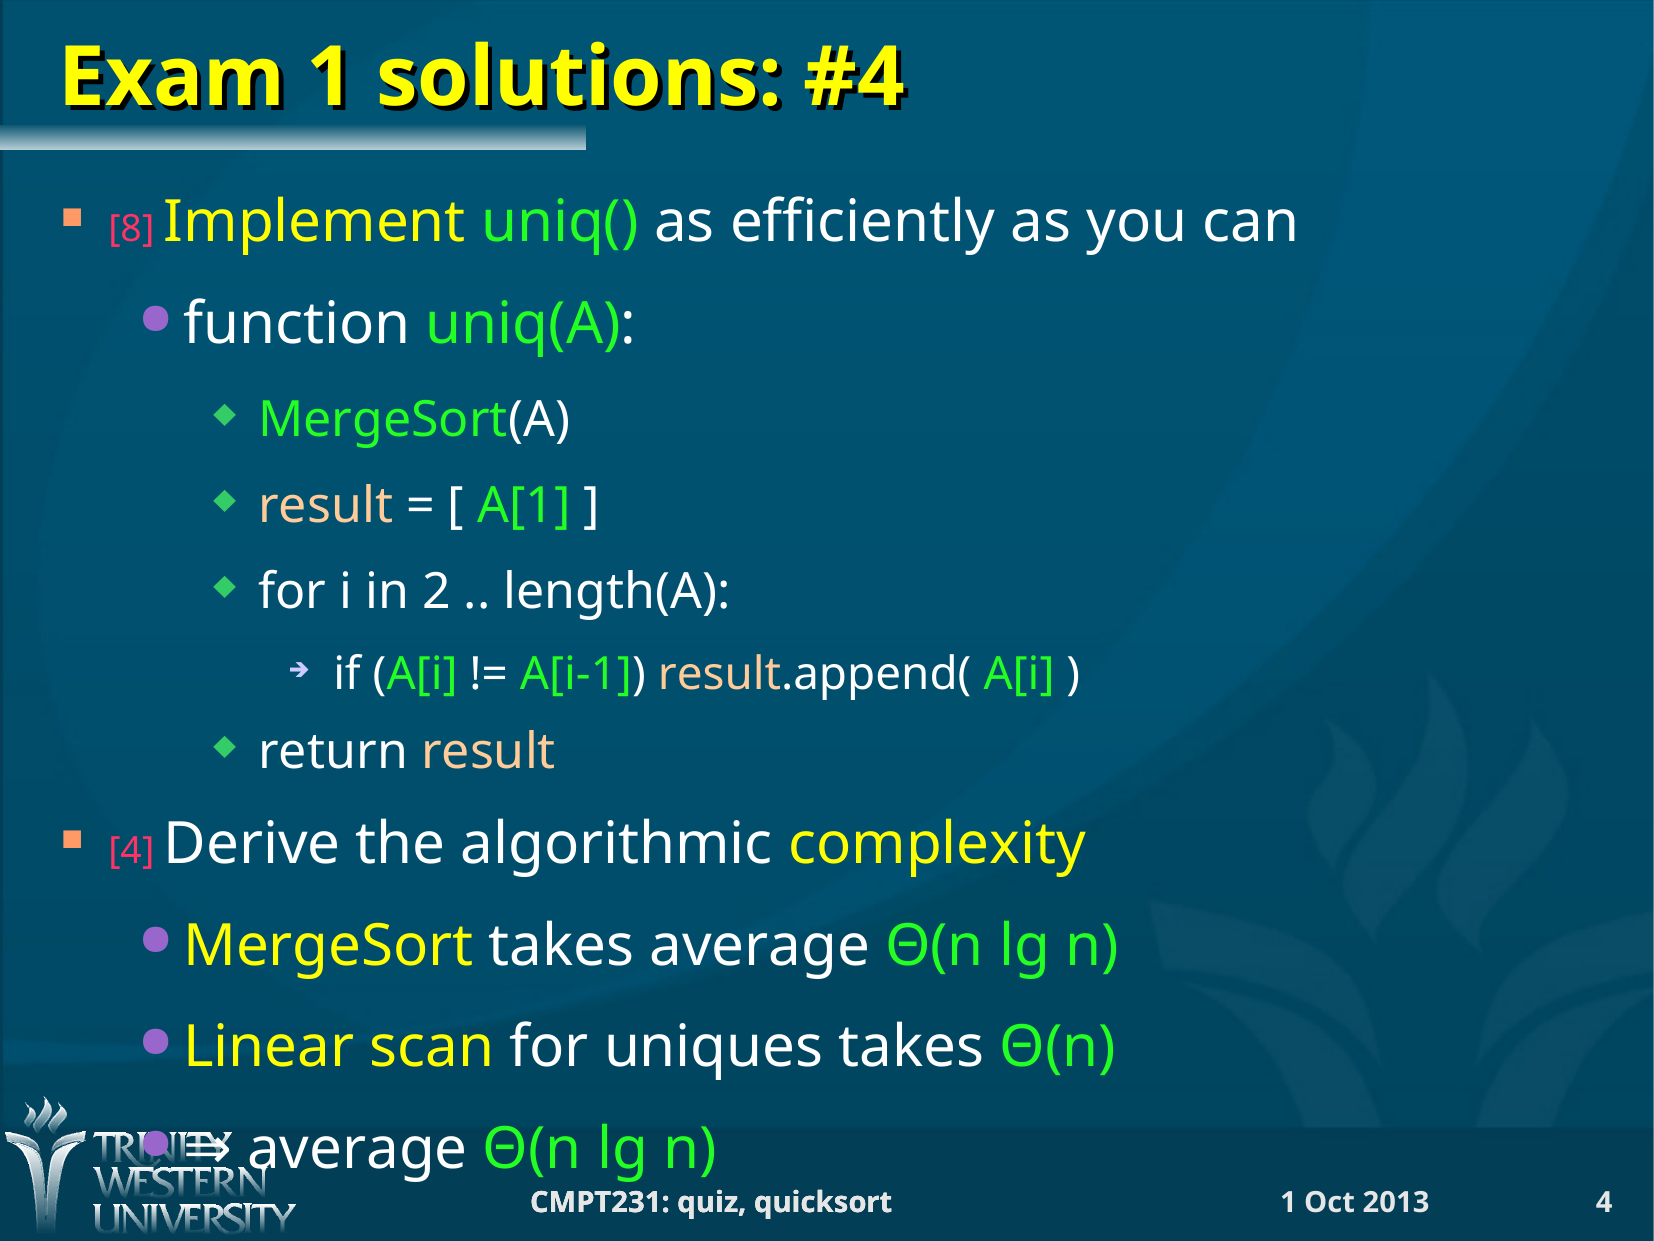

# Exam 1 solutions: #4
[8] Implement uniq() as efficiently as you can
function uniq(A):
MergeSort(A)
result = [ A[1] ]
for i in 2 .. length(A):
if (A[i] != A[i-1]) result.append( A[i] )
return result
[4] Derive the algorithmic complexity
MergeSort takes average Θ(n lg n)
Linear scan for uniques takes Θ(n)
⇒ average Θ(n lg n)
CMPT231: quiz, quicksort
1 Oct 2013
4